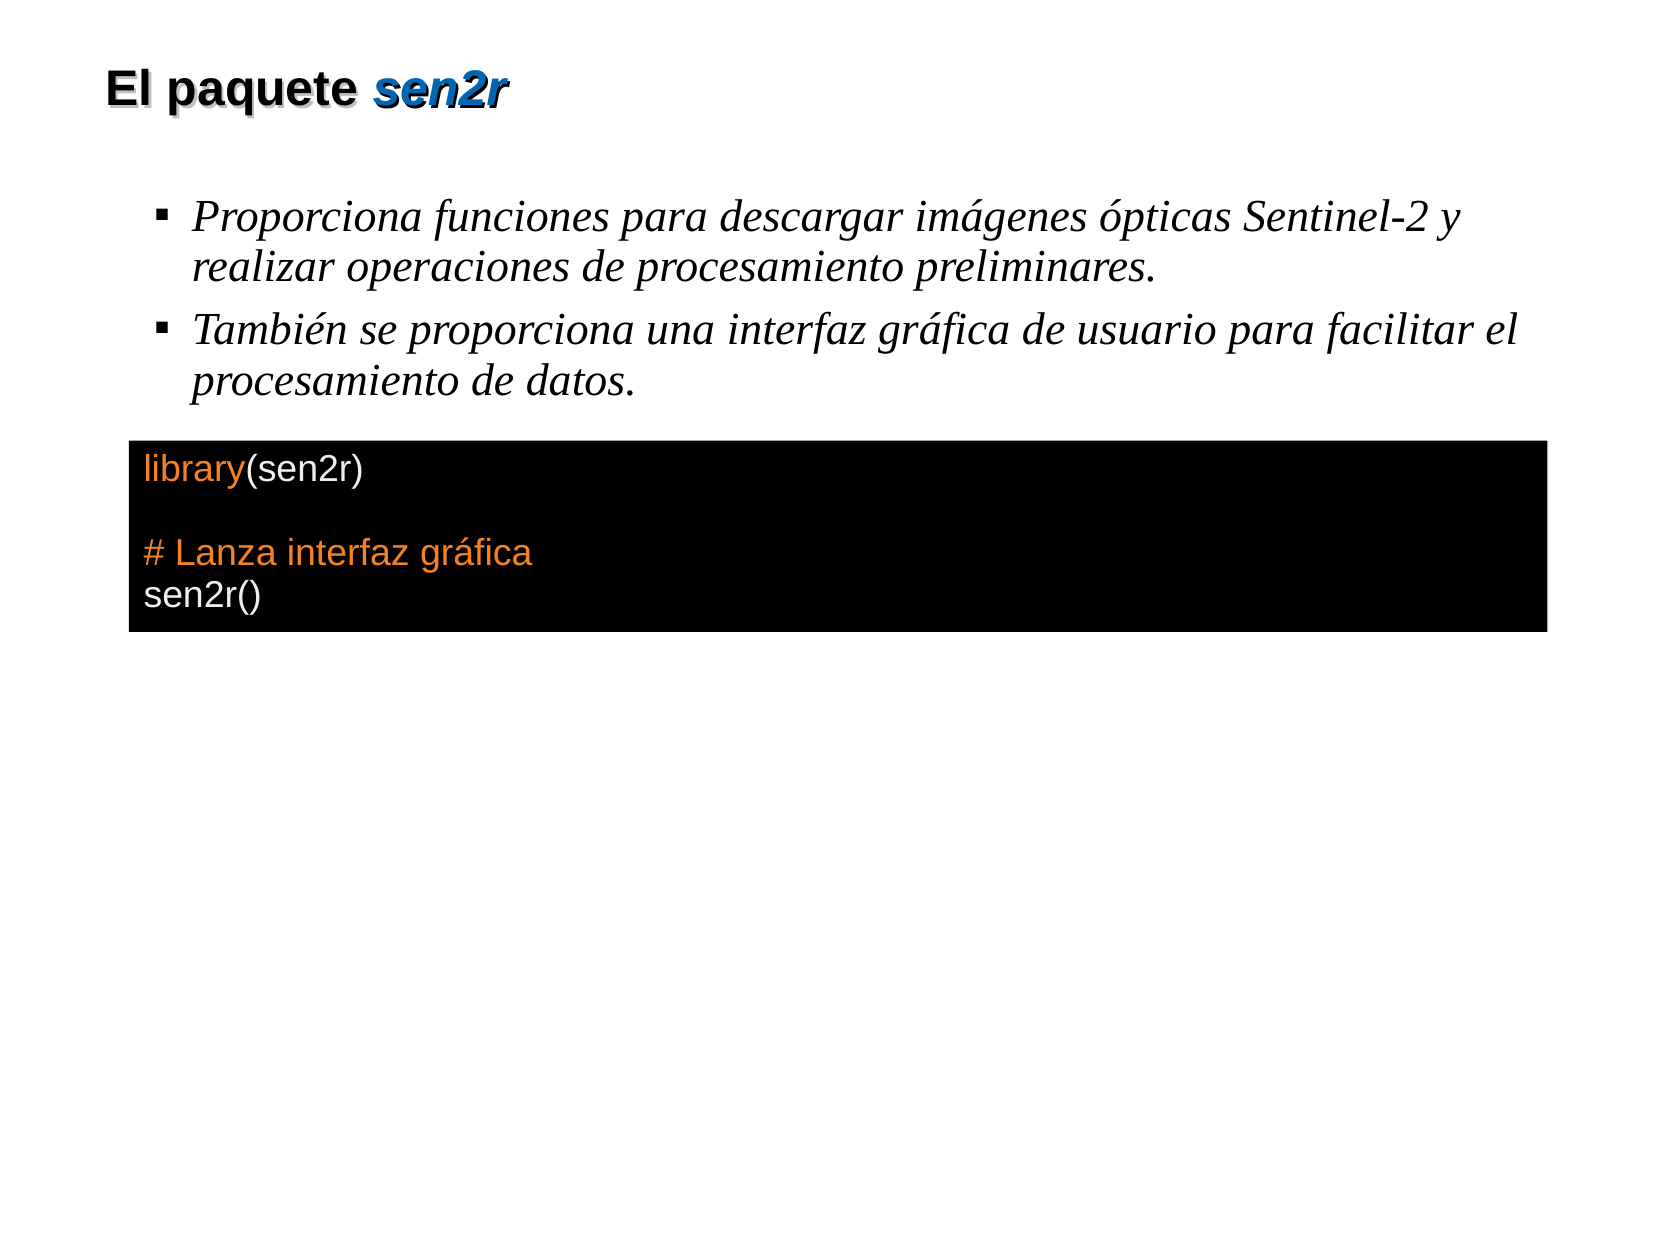

El paquete sen2r
Proporciona funciones para descargar imágenes ópticas Sentinel-2 y realizar operaciones de procesamiento preliminares.
También se proporciona una interfaz gráfica de usuario para facilitar el procesamiento de datos.
library(sen2r)
# Lanza interfaz gráfica
sen2r()